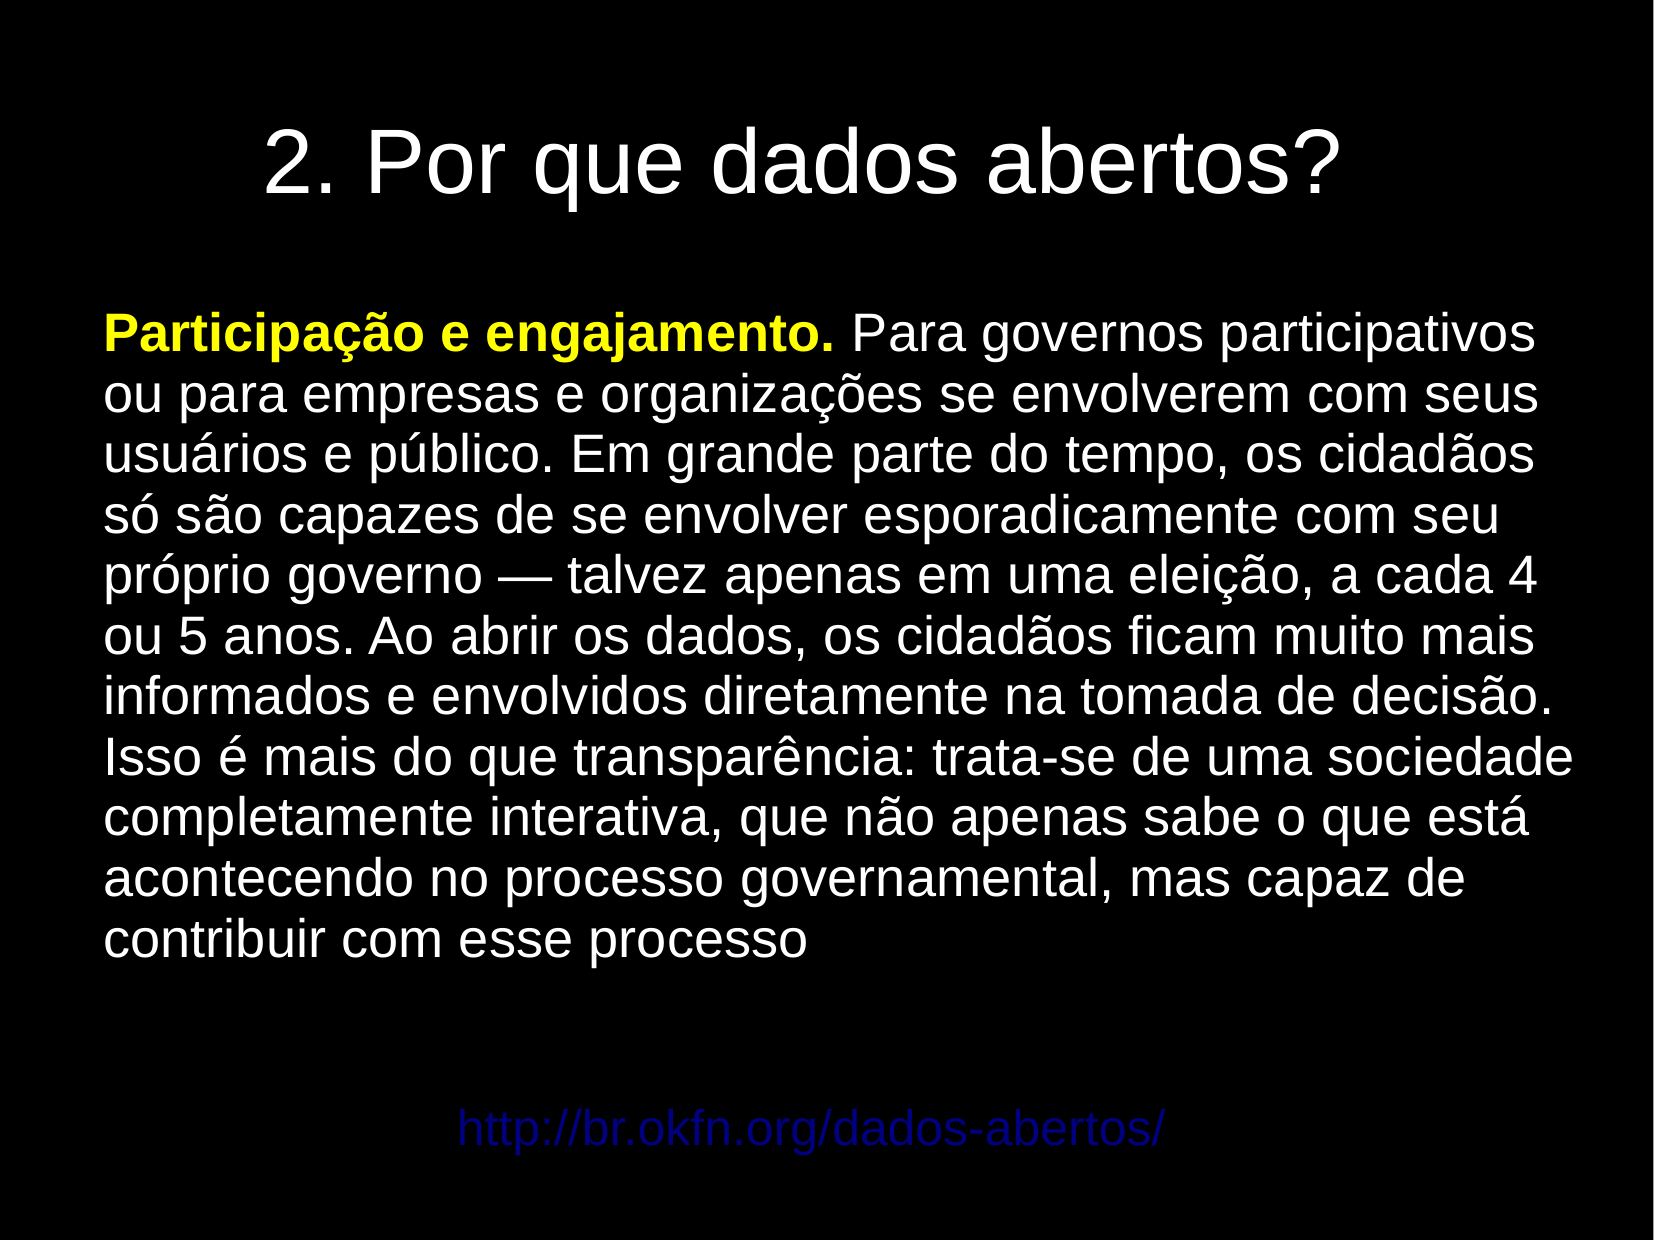

# 2. Por que dados abertos?
Participação e engajamento. Para governos participativos ou para empresas e organizações se envolverem com seus usuários e público. Em grande parte do tempo, os cidadãos só são capazes de se envolver esporadicamente com seu próprio governo — talvez apenas em uma eleição, a cada 4 ou 5 anos. Ao abrir os dados, os cidadãos ficam muito mais informados e envolvidos diretamente na tomada de decisão. Isso é mais do que transparência: trata-se de uma sociedade completamente interativa, que não apenas sabe o que está acontecendo no processo governamental, mas capaz de contribuir com esse processo
http://br.okfn.org/dados-abertos/